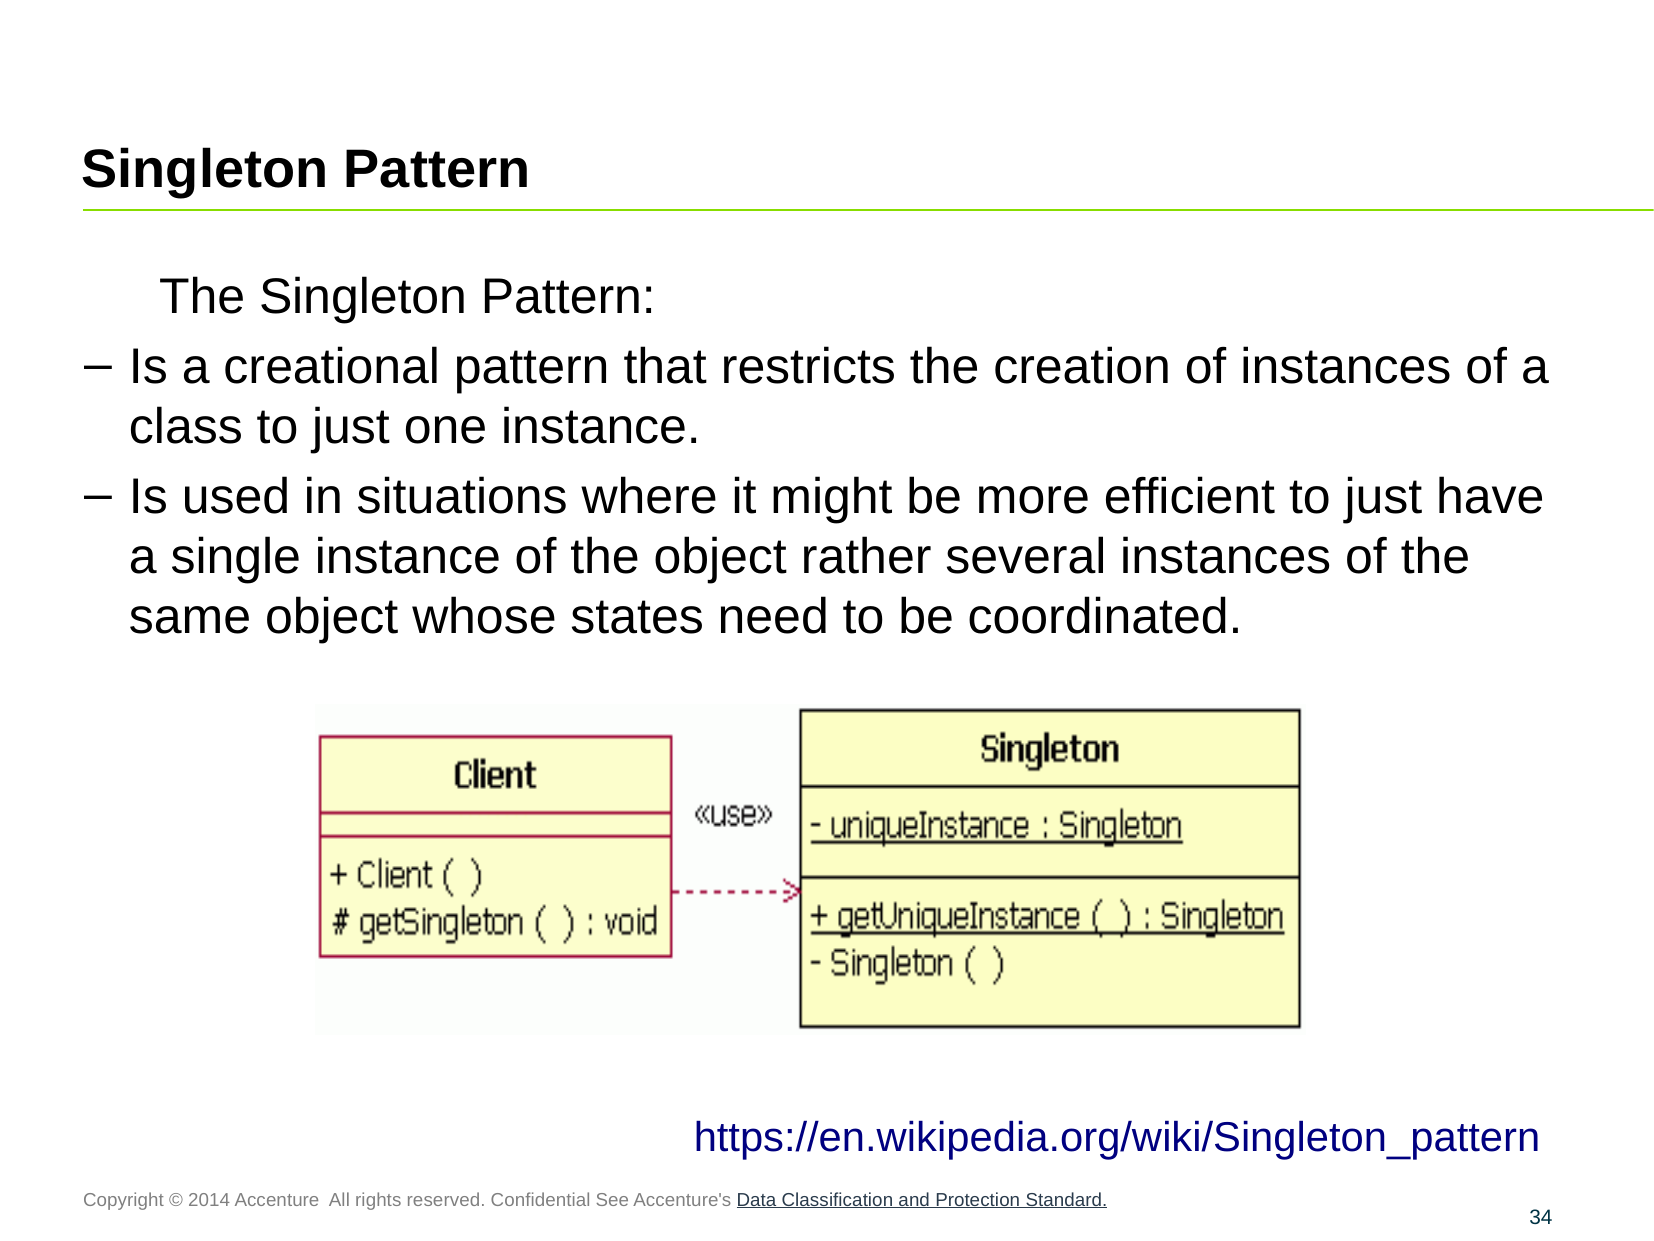

Singleton Pattern
# The Singleton Pattern:
Is a creational pattern that restricts the creation of instances of a class to just one instance.
Is used in situations where it might be more efficient to just have a single instance of the object rather several instances of the same object whose states need to be coordinated.
 https://en.wikipedia.org/wiki/Singleton_pattern
34